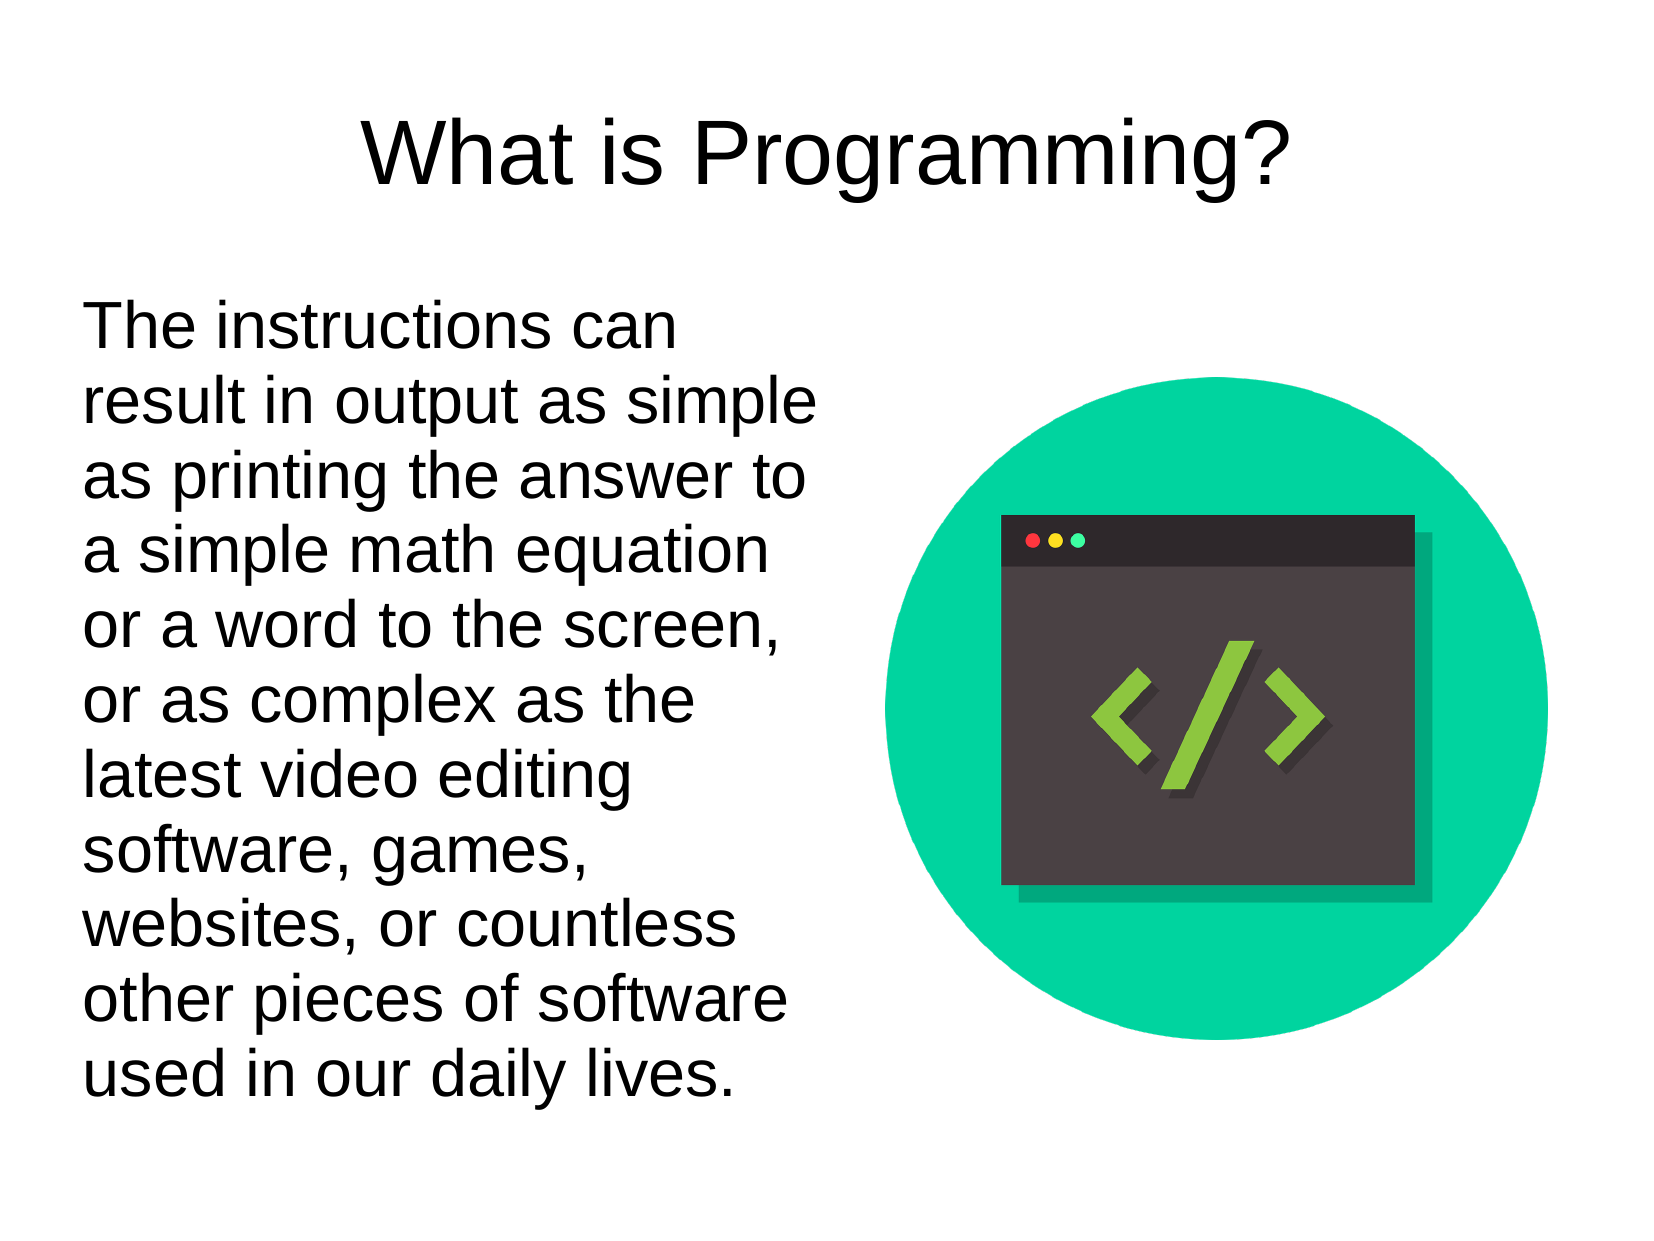

# What is Programming?
The instructions can
result in output as simple
as printing the answer to
a simple math equation
or a word to the screen,
or as complex as the
latest video editing
software, games,
websites, or countless
other pieces of software
used in our daily lives.